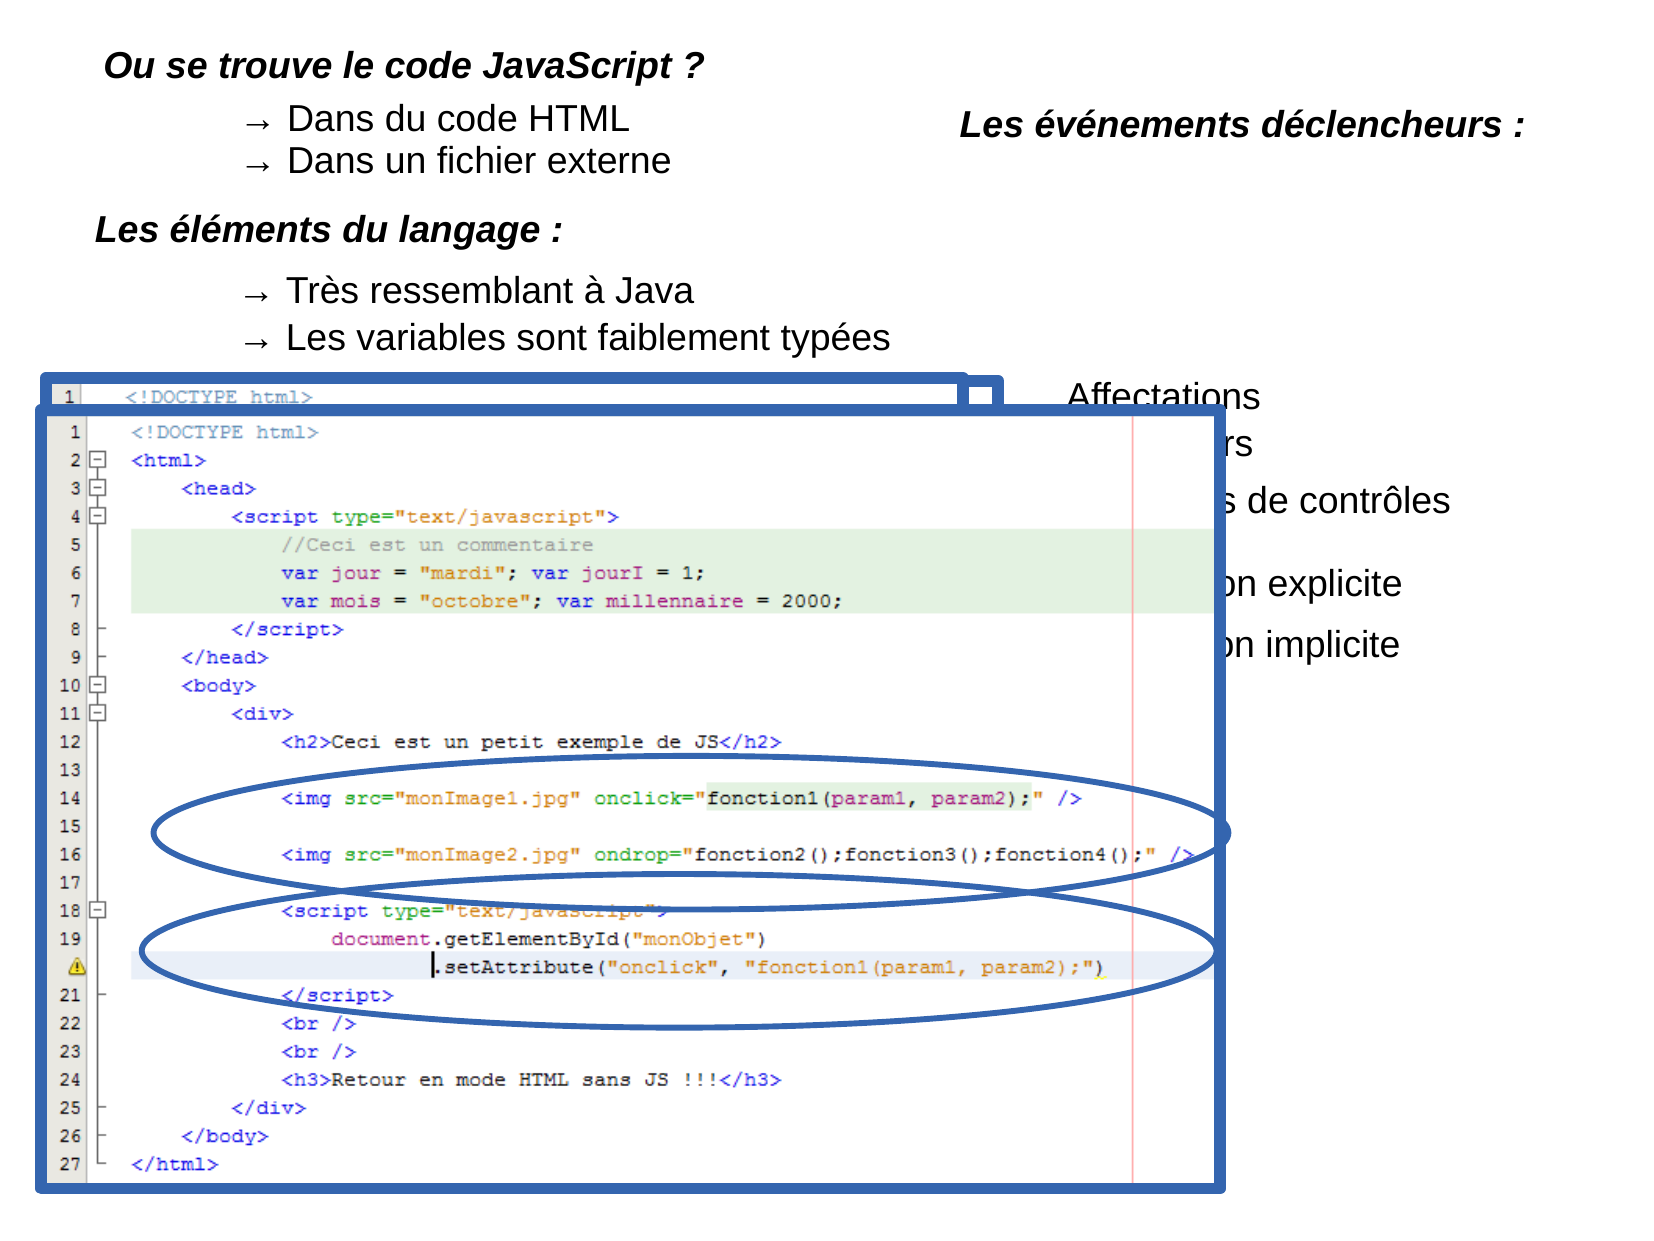

Ou se trouve le code JavaScript ?
→ Dans du code HTML
Les événements déclencheurs :
→ Dans un fichier externe
Les éléments du langage :
 → Très ressemblant à Java
 → Les variables sont faiblement typées
Affectations
Opérateurs
Structures de contrôles
Déclaration explicite
Déclaration implicite
Tableaux